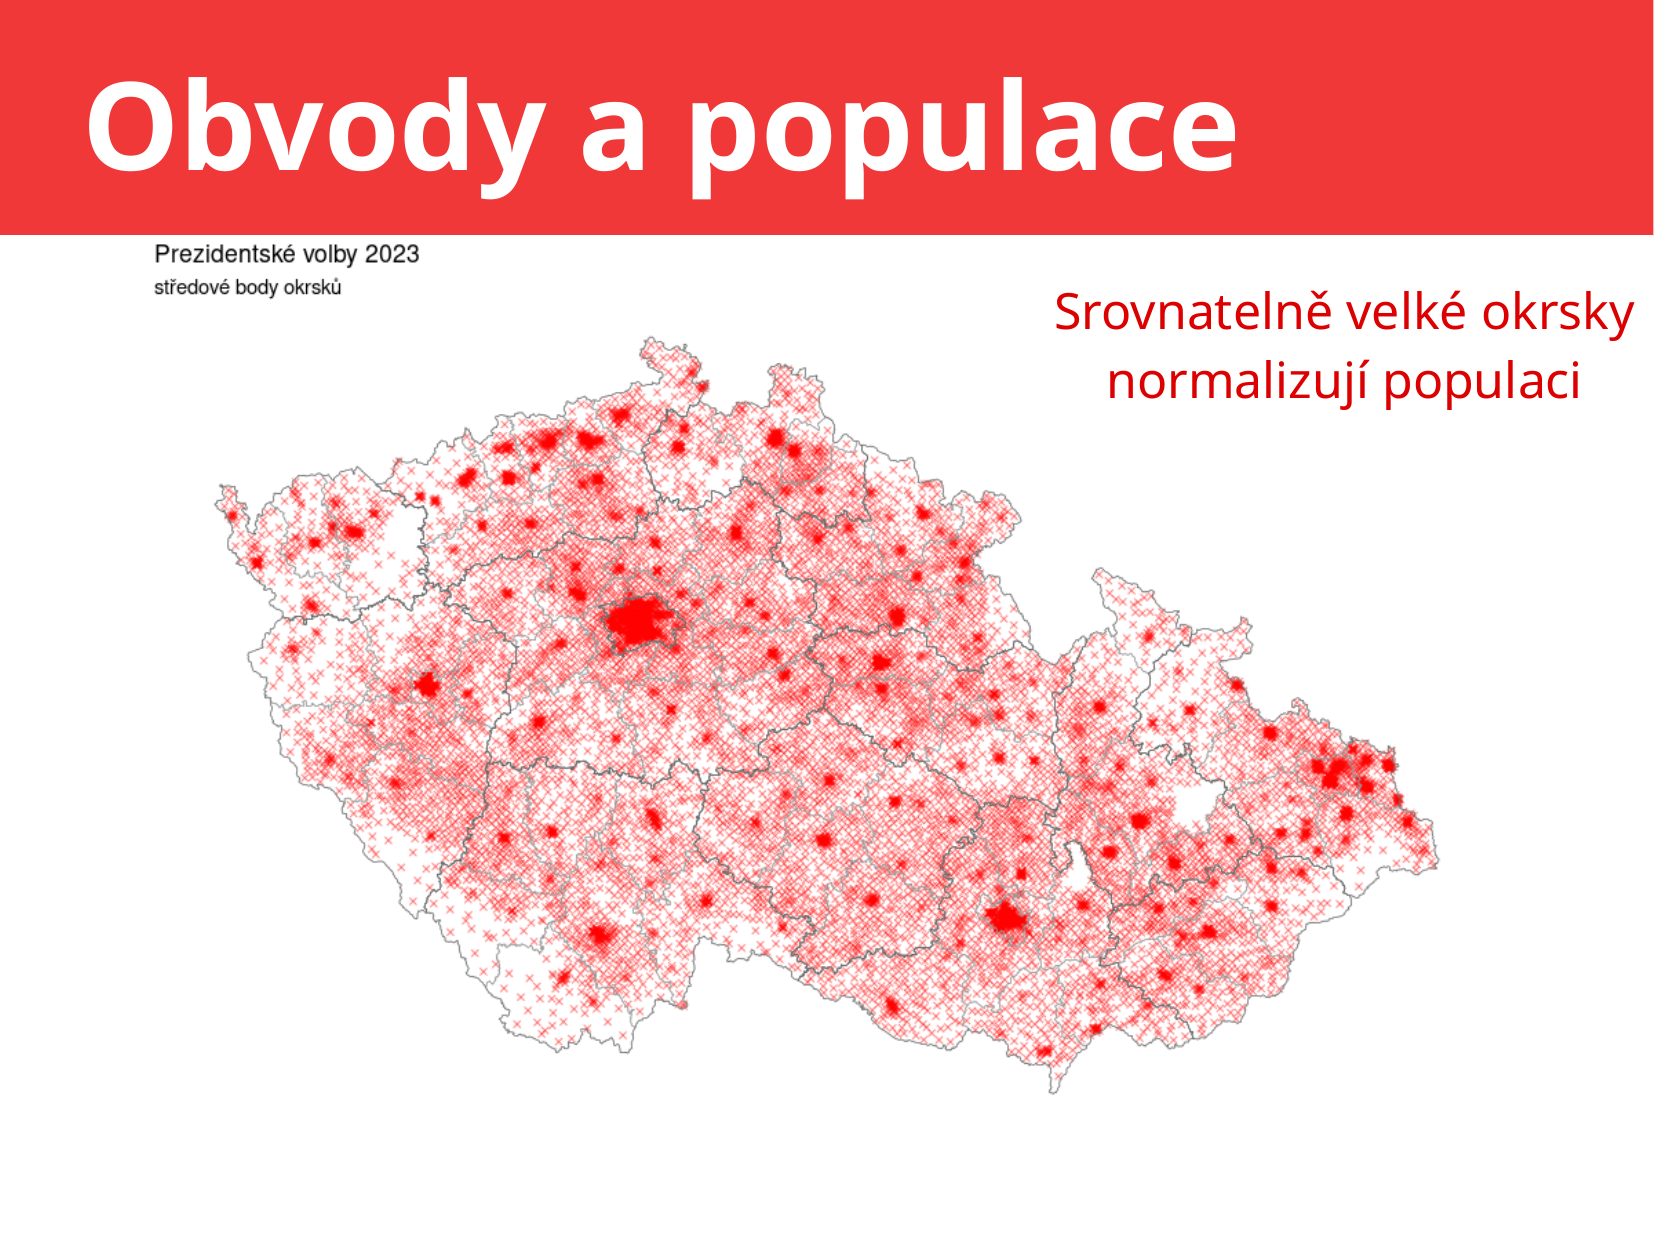

# Obvody a populace
Srovnatelně velké okrsky
normalizují populaci